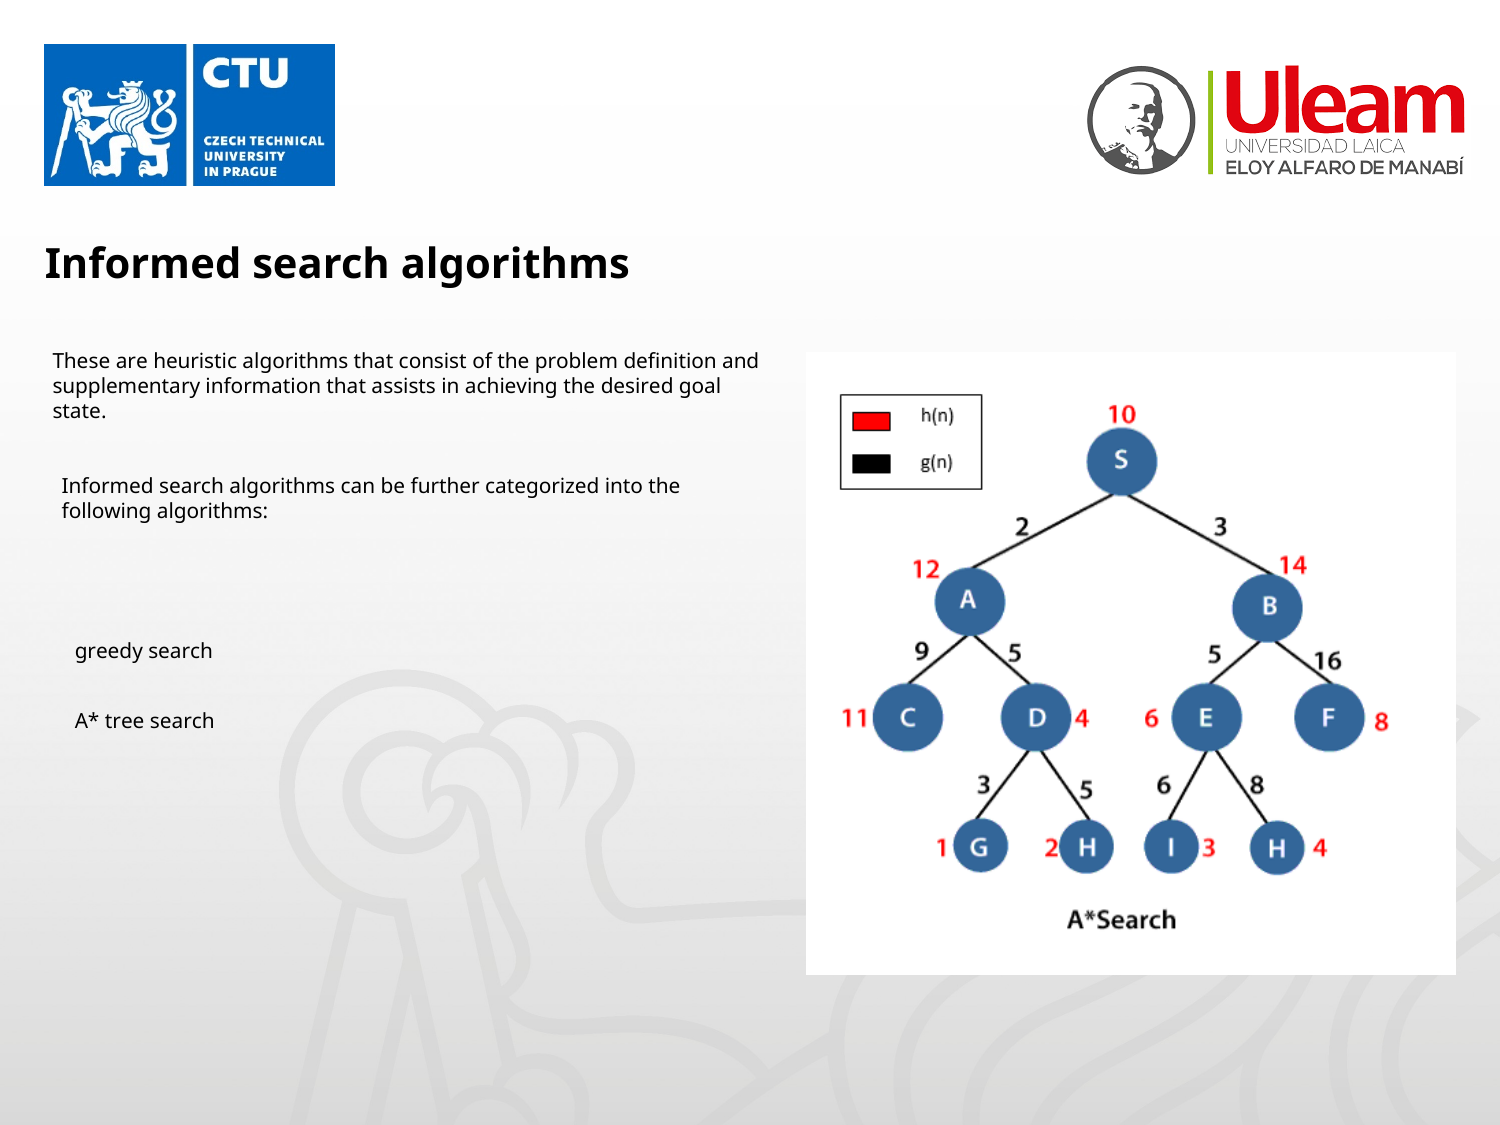

# Informed search algorithms
These are heuristic algorithms that consist of the problem definition and supplementary information that assists in achieving the desired goal state.
Informed search algorithms can be further categorized into the following algorithms:
greedy search
A* tree search